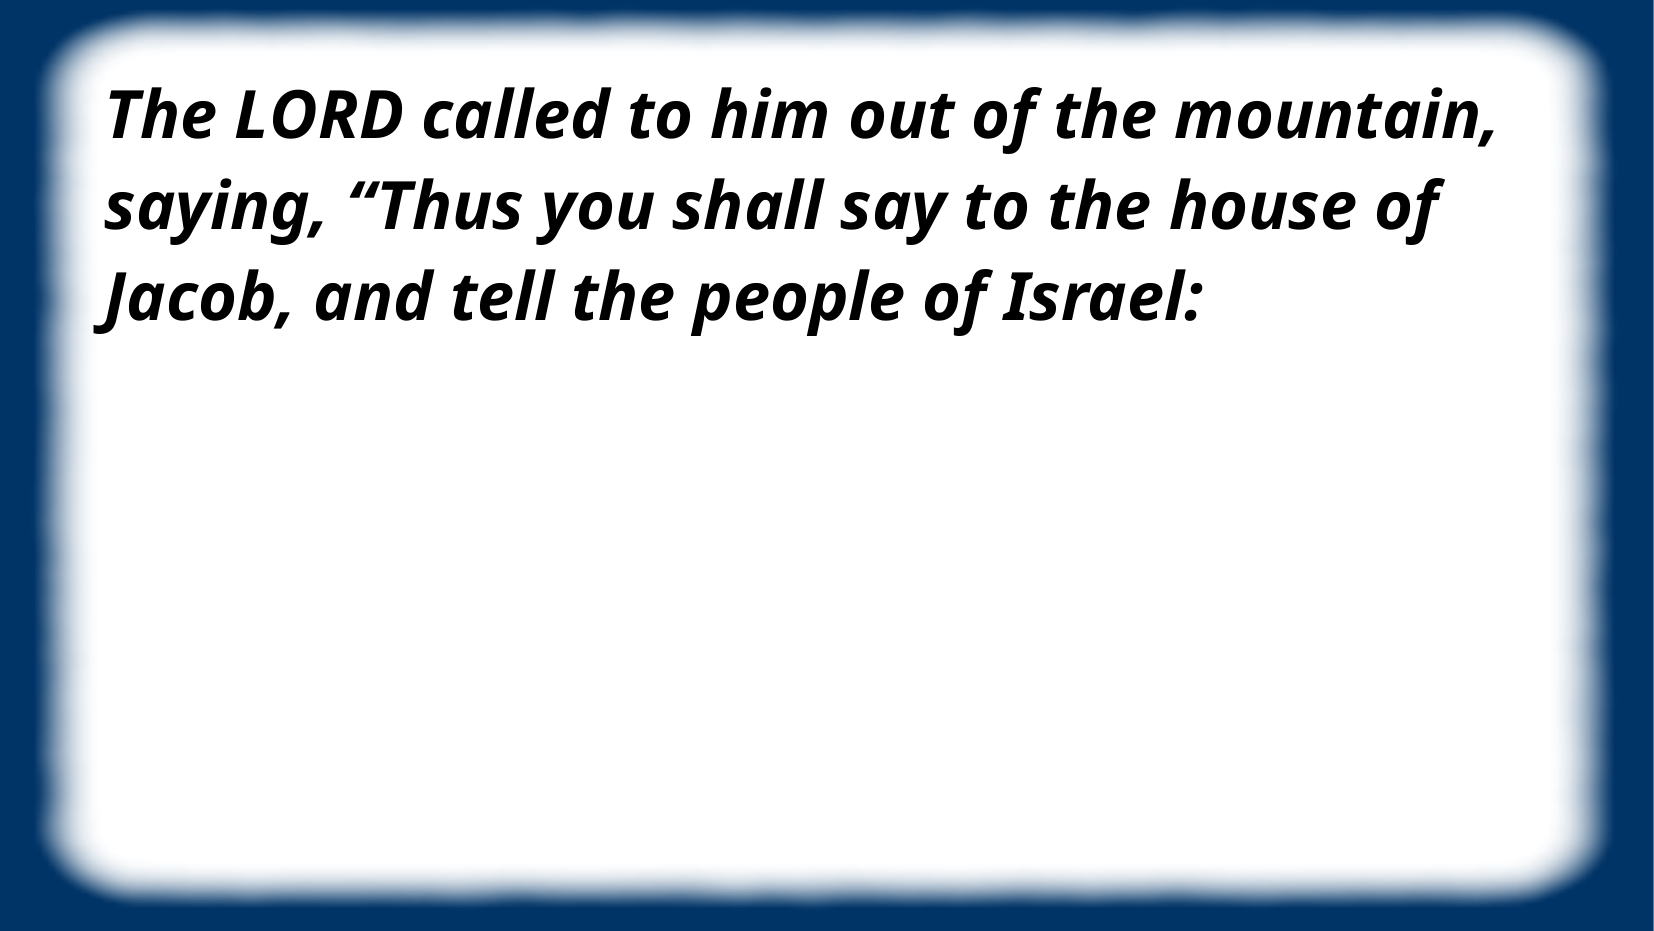

The LORD called to him out of the mountain, saying, “Thus you shall say to the house of Jacob, and tell the people of Israel: